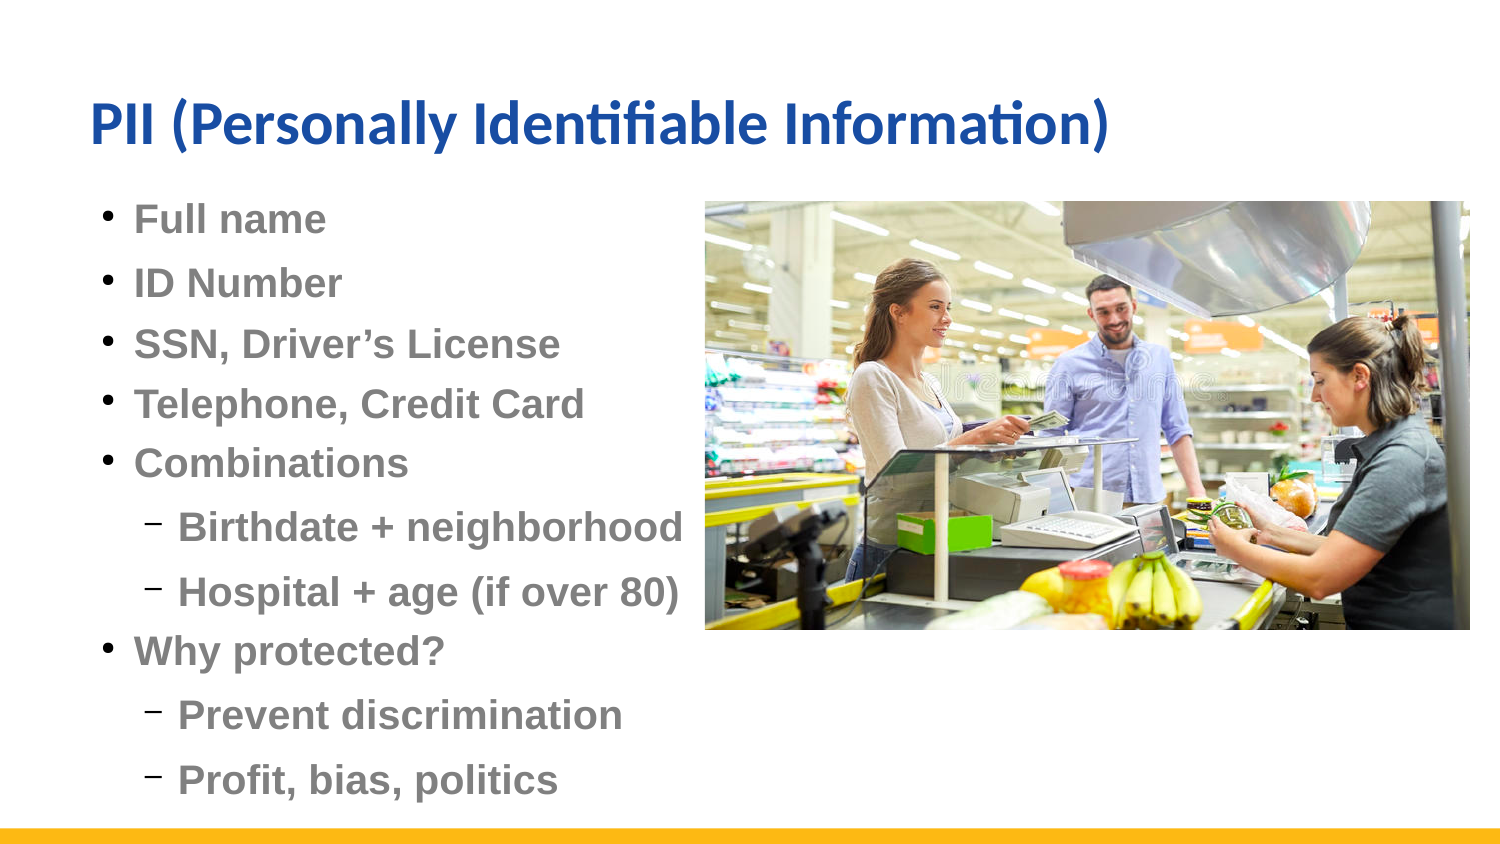

# PII (Personally Identifiable Information)
Full name
ID Number
SSN, Driver’s License
Telephone, Credit Card
Combinations
Birthdate + neighborhood
Hospital + age (if over 80)
Why protected?
Prevent discrimination
Profit, bias, politics